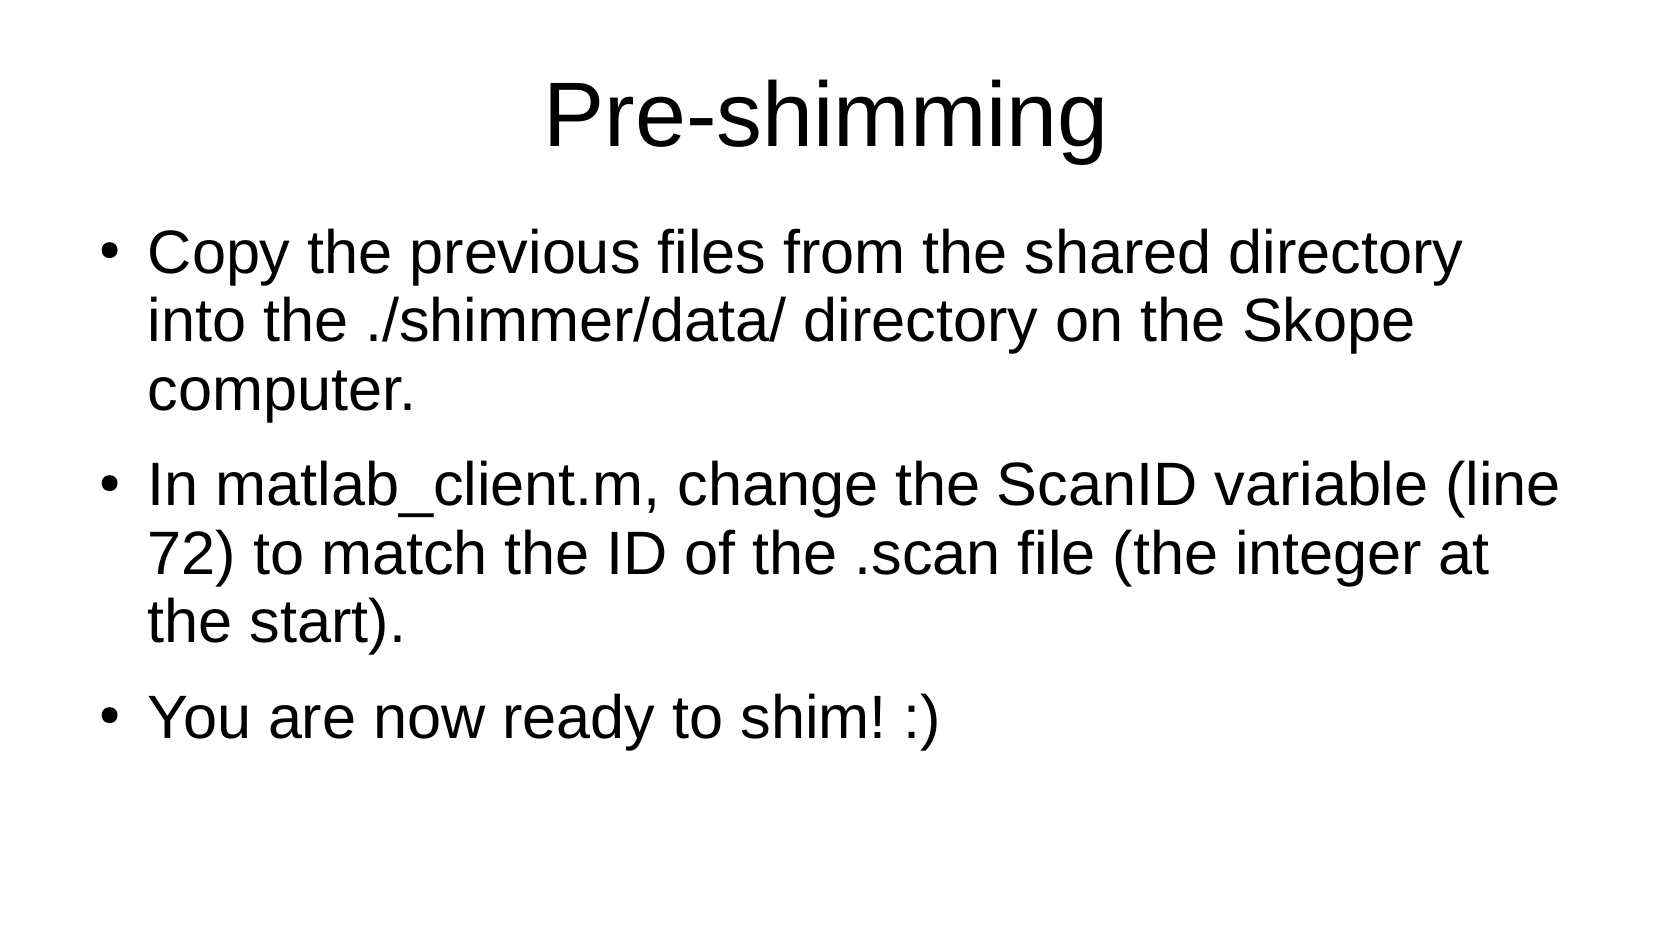

# Pre-shimming
Copy the previous files from the shared directory into the ./shimmer/data/ directory on the Skope computer.
In matlab_client.m, change the ScanID variable (line 72) to match the ID of the .scan file (the integer at the start).
You are now ready to shim! :)